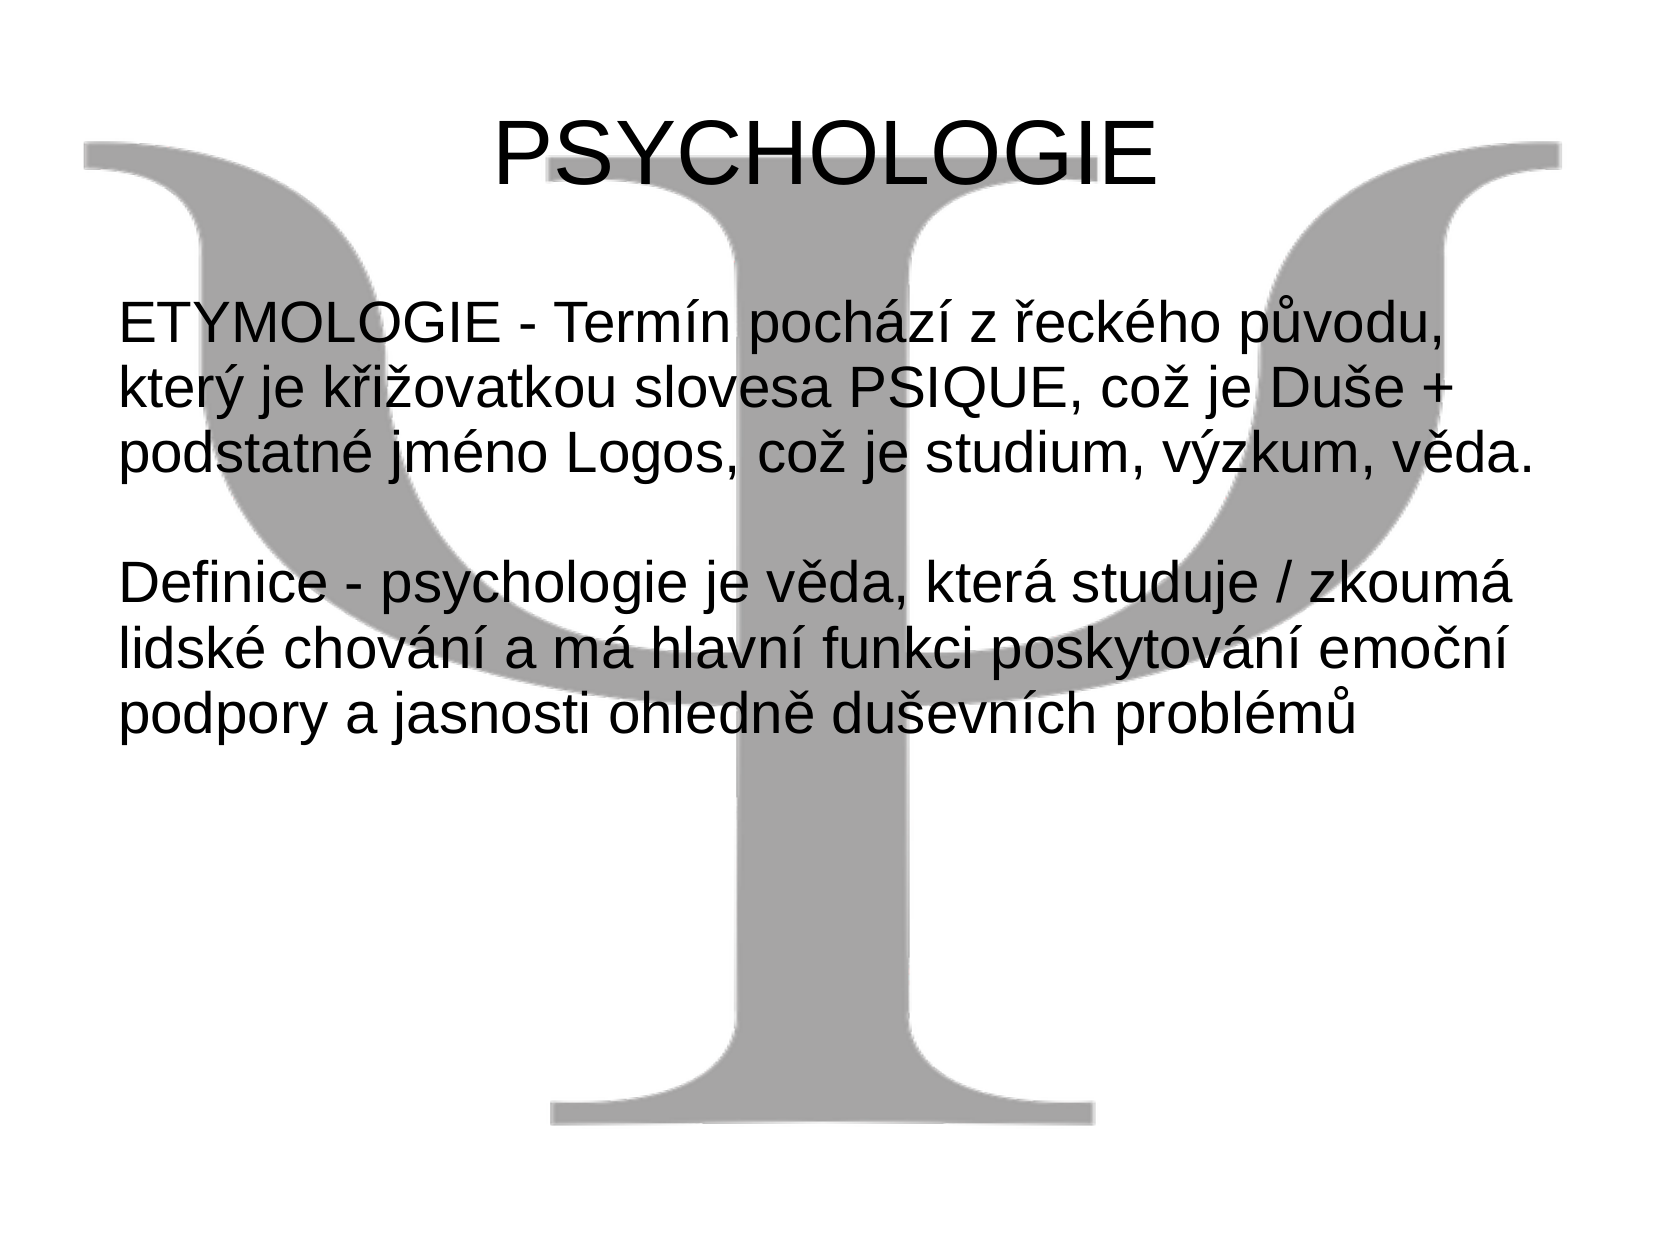

# PSYCHOLOGIE
ETYMOLOGIE - Termín pochází z řeckého původu, který je křižovatkou slovesa PSIQUE, což je Duše + podstatné jméno Logos, což je studium, výzkum, věda.
Definice - psychologie je věda, která studuje / zkoumá lidské chování a má hlavní funkci poskytování emoční podpory a jasnosti ohledně duševních problémů